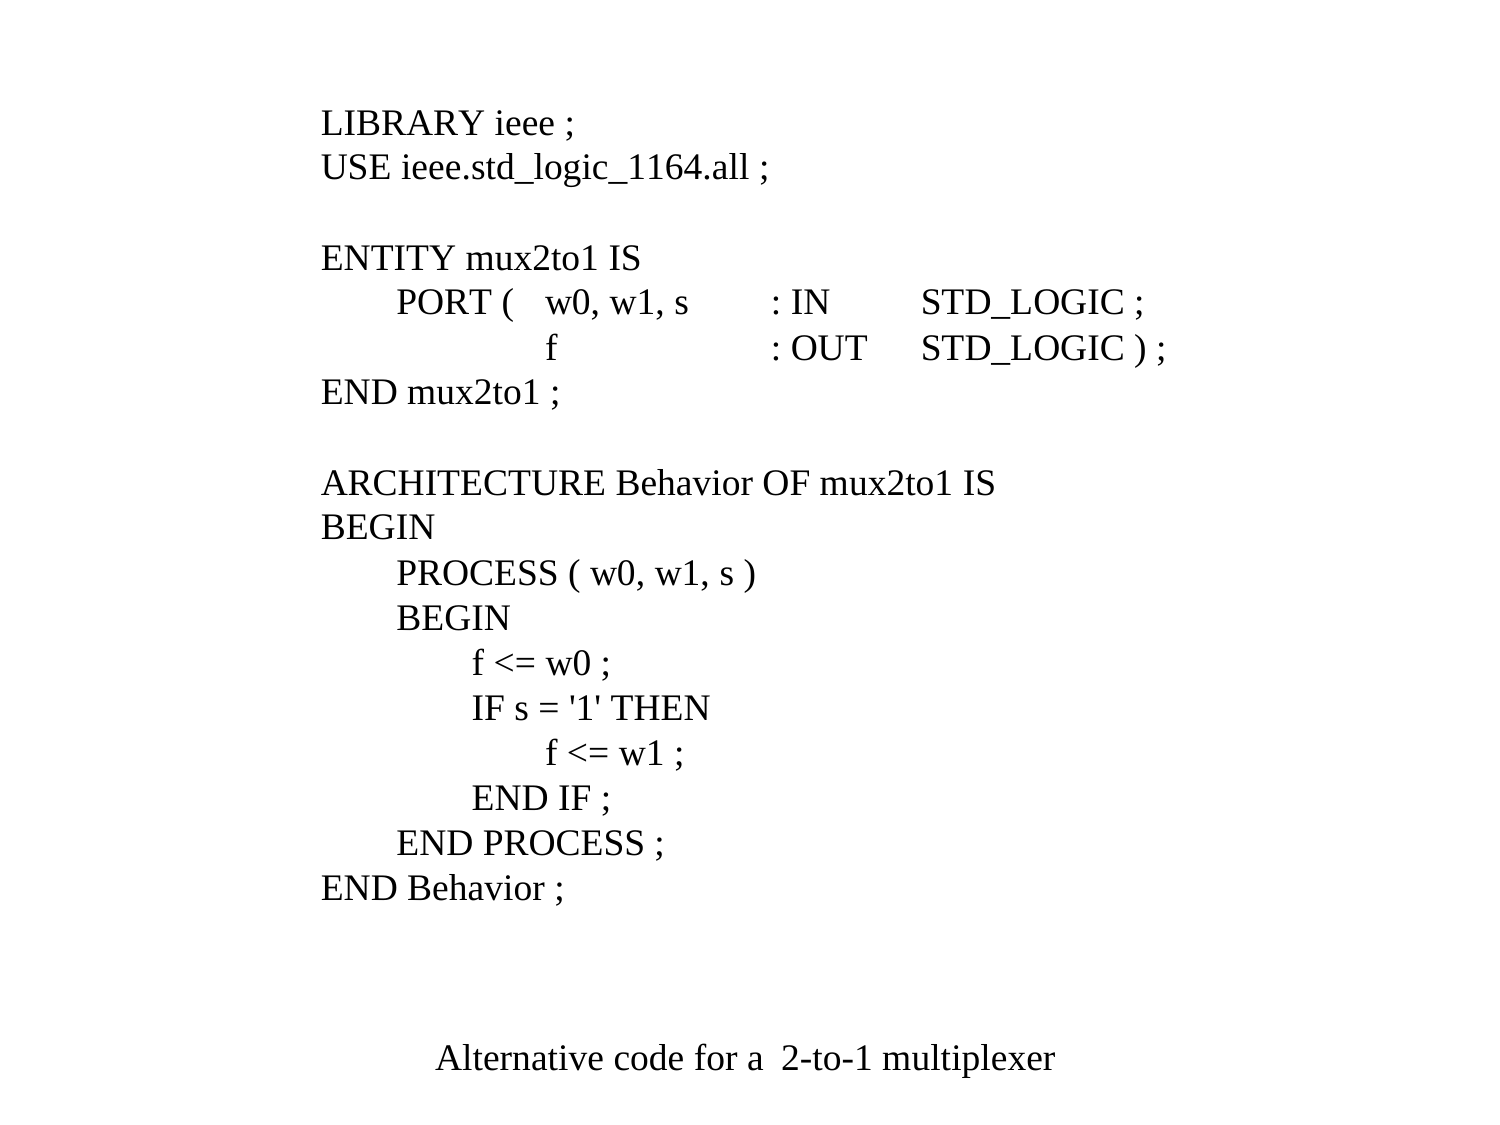

LIBRARY ieee ;
USE ieee.std_logic_1164.all ;
ENTITY mux2to1 IS
	PORT ( 	w0, w1, s	: IN 	STD_LOGIC ;
			f 		: OUT 	STD_LOGIC ) ;
END mux2to1 ;
ARCHITECTURE Behavior OF mux2to1 IS
BEGIN
	PROCESS ( w0, w1, s )
	BEGIN
		f <= w0 ;
		IF s = '1' THEN
			f <= w1 ;
		END IF ;
	END PROCESS ;
END Behavior ;
Alternative code for a 2-to-1 multiplexer